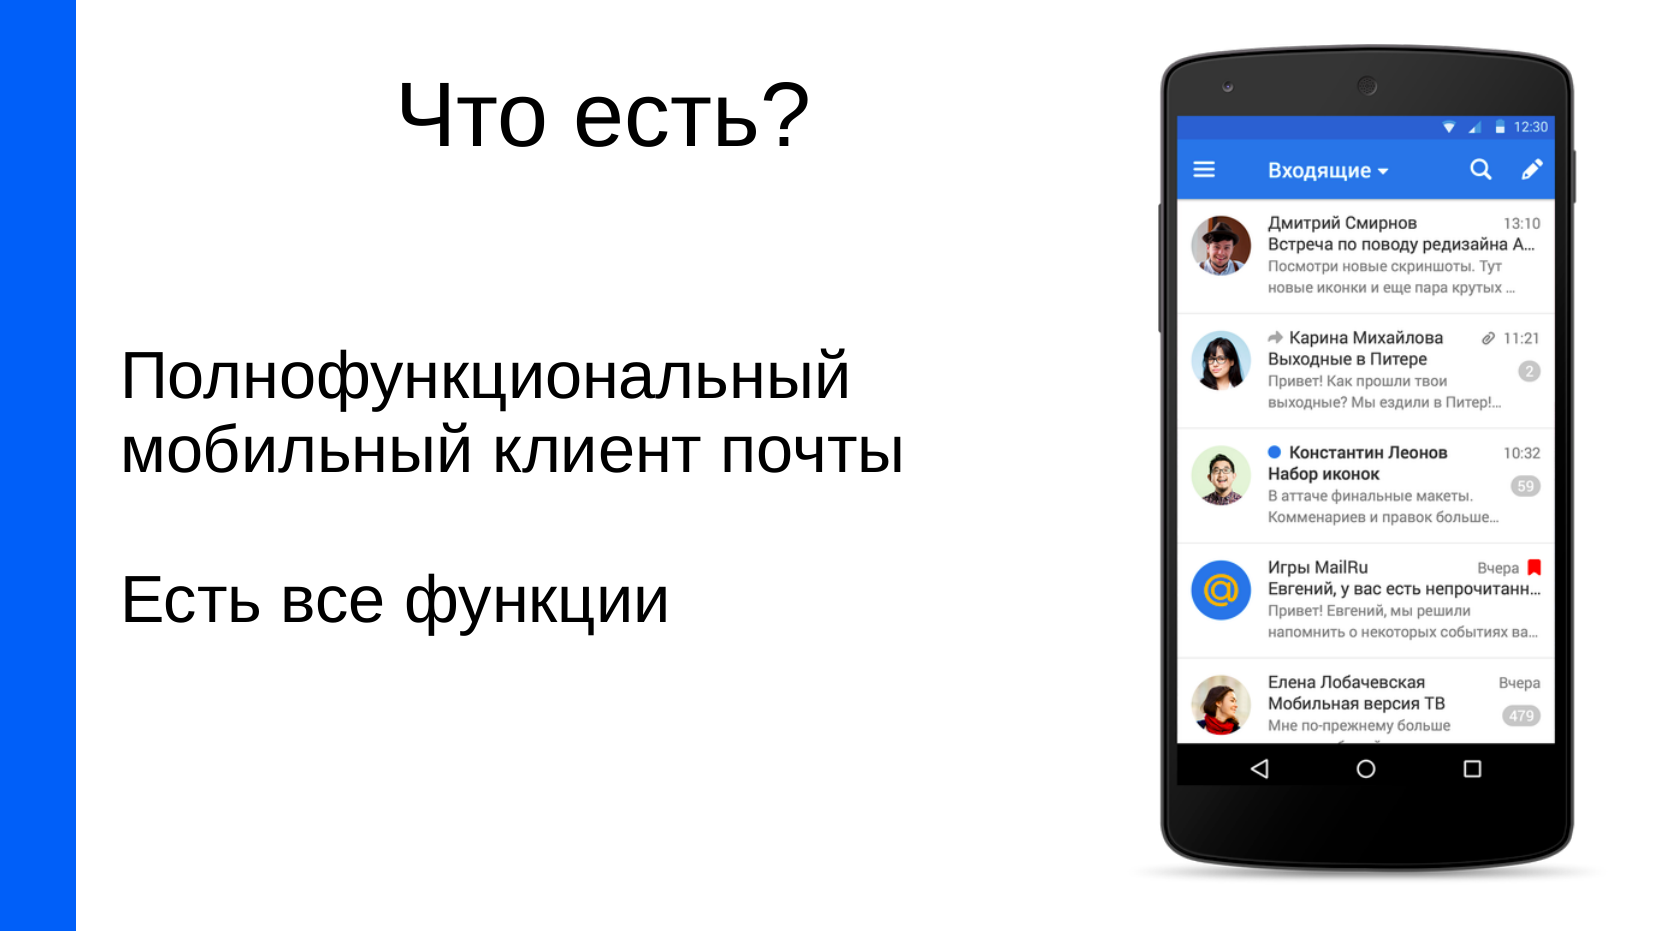

# Что есть?
Полнофункциональный мобильный клиент почты
Есть все функции